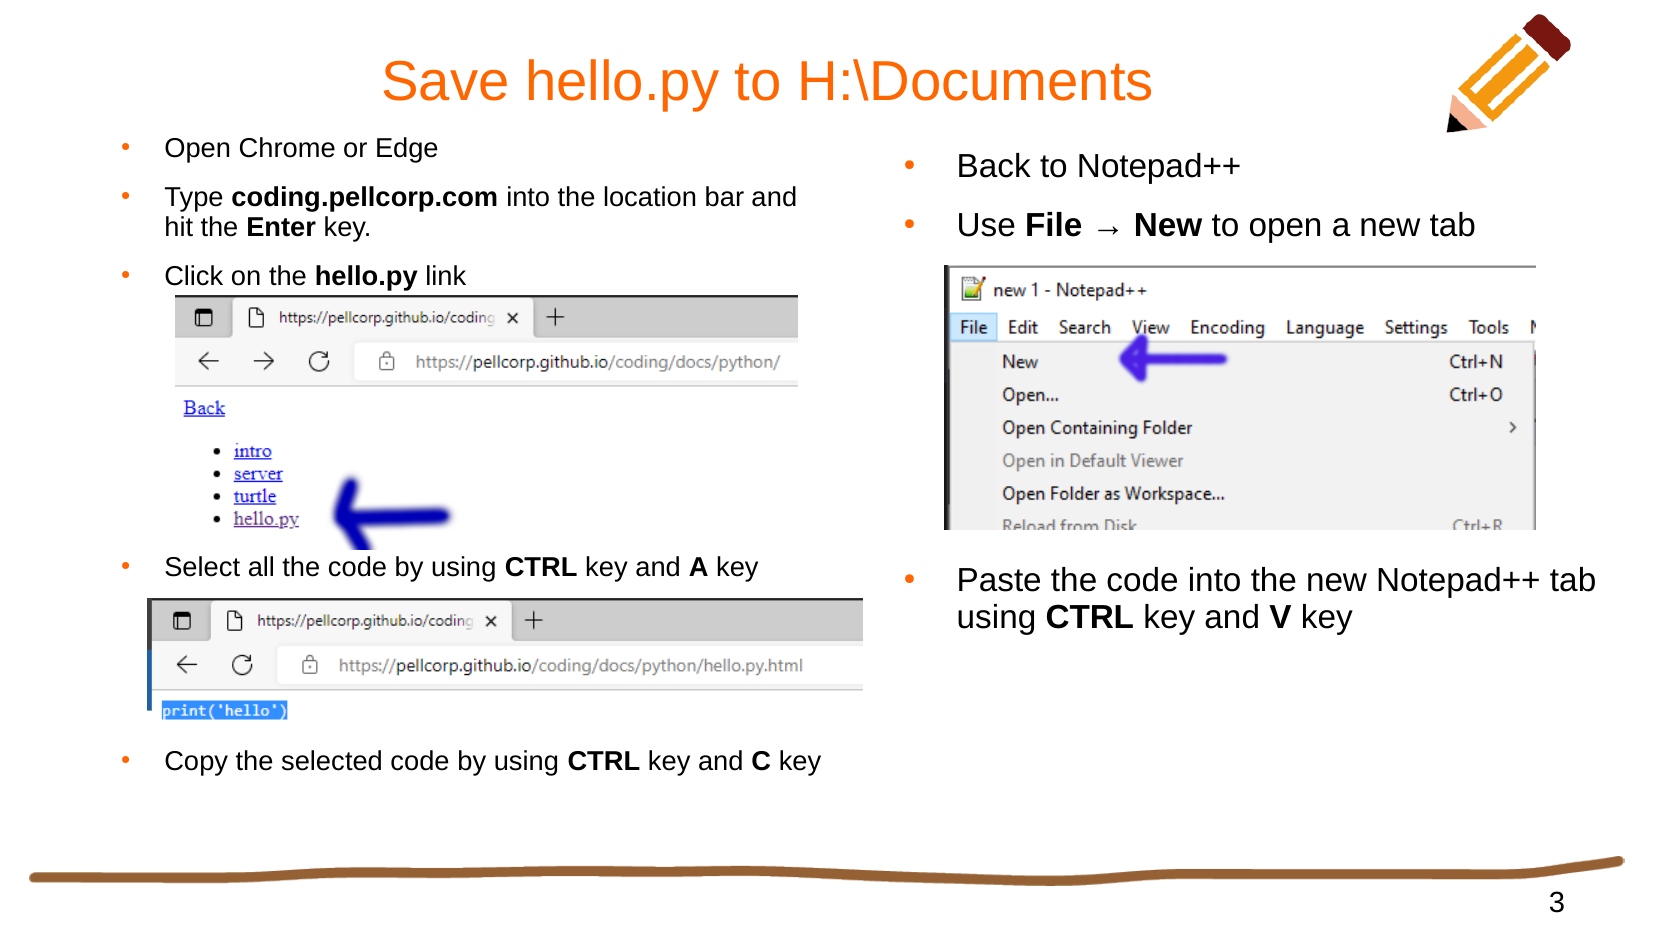

# Save hello.py to H:\Documents
Open Chrome or Edge
Type coding.pellcorp.com into the location bar and hit the Enter key.
Click on the hello.py link
Select all the code by using CTRL key and A key
Copy the selected code by using CTRL key and C key
Back to Notepad++
Use File → New to open a new tab
Paste the code into the new Notepad++ tab using CTRL key and V key
3